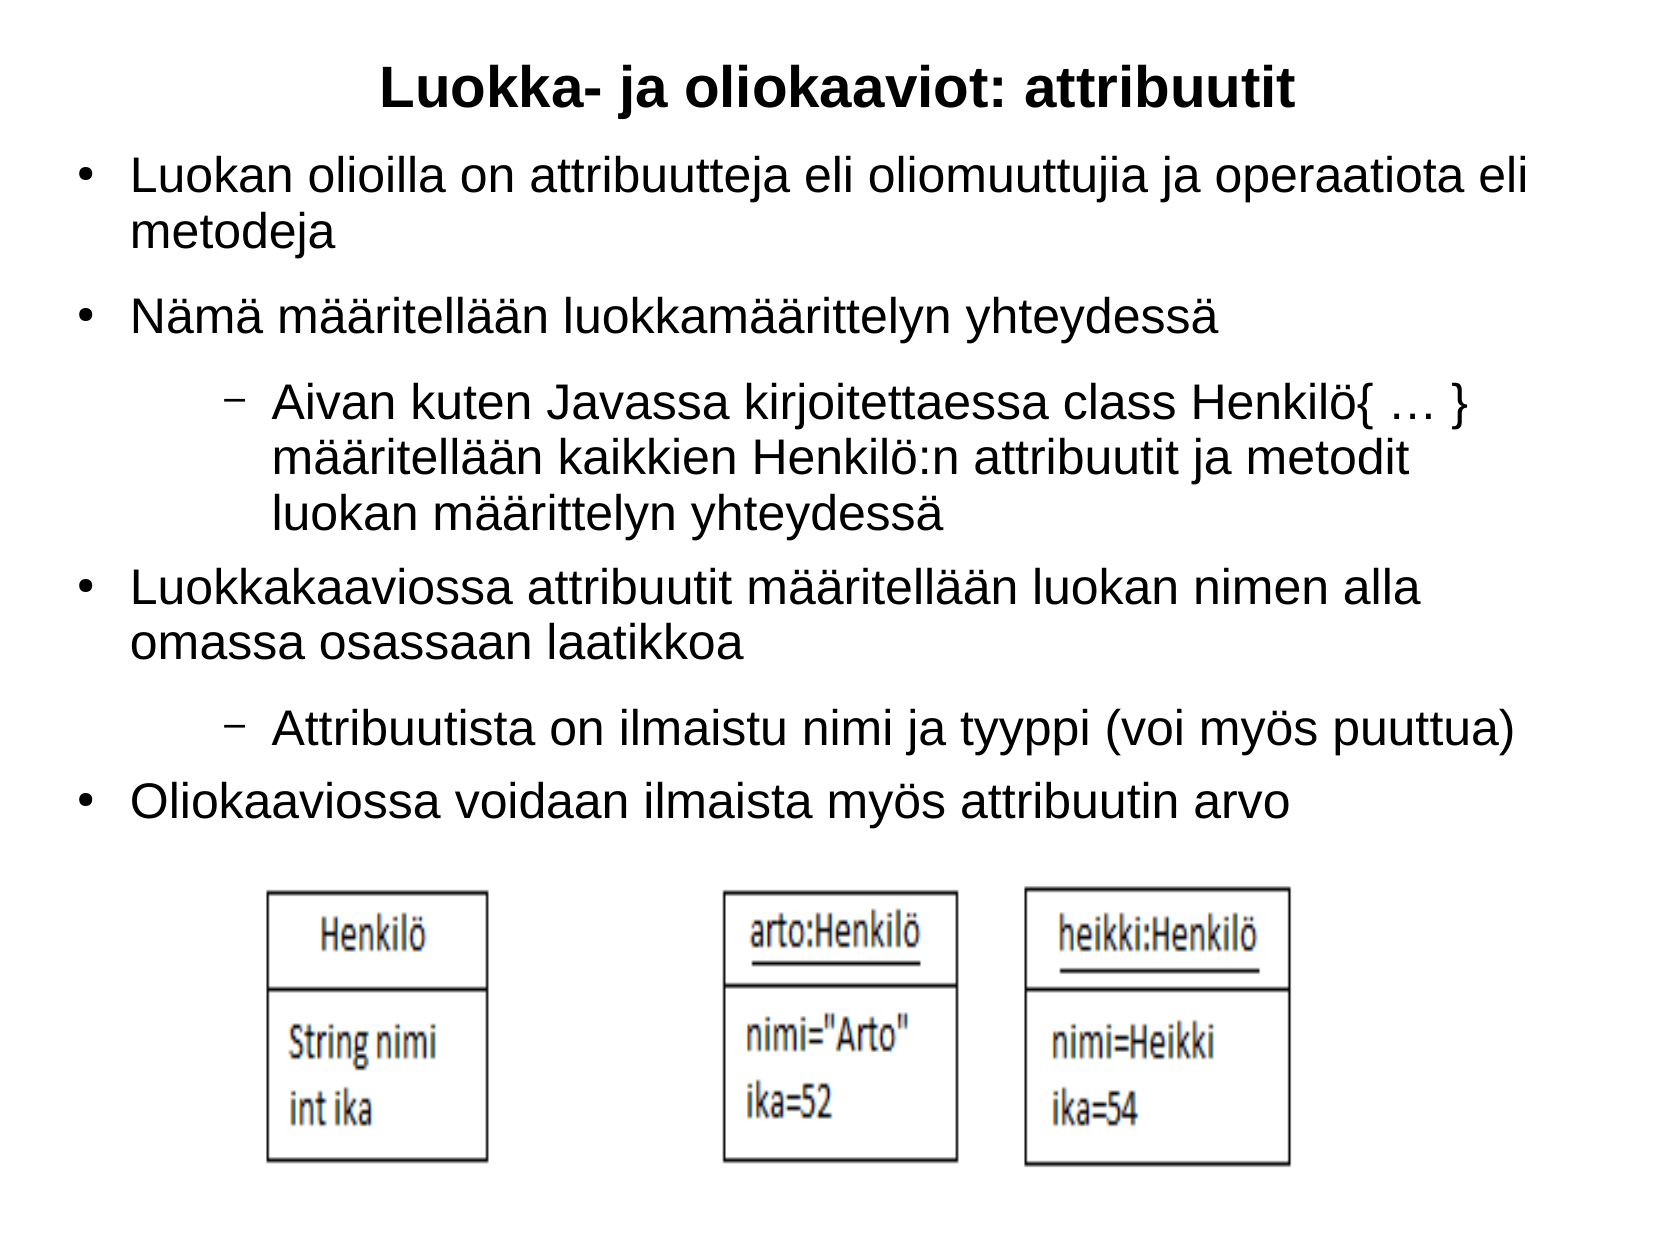

# Luokka- ja oliokaaviot: attribuutit
Luokan olioilla on attribuutteja eli oliomuuttujia ja operaatiota eli metodeja
Nämä määritellään luokkamäärittelyn yhteydessä
Aivan kuten Javassa kirjoitettaessa class Henkilö{ … } määritellään kaikkien Henkilö:n attribuutit ja metodit luokan määrittelyn yhteydessä
Luokkakaaviossa attribuutit määritellään luokan nimen alla omassa osassaan laatikkoa
Attribuutista on ilmaistu nimi ja tyyppi (voi myös puuttua)
Oliokaaviossa voidaan ilmaista myös attribuutin arvo